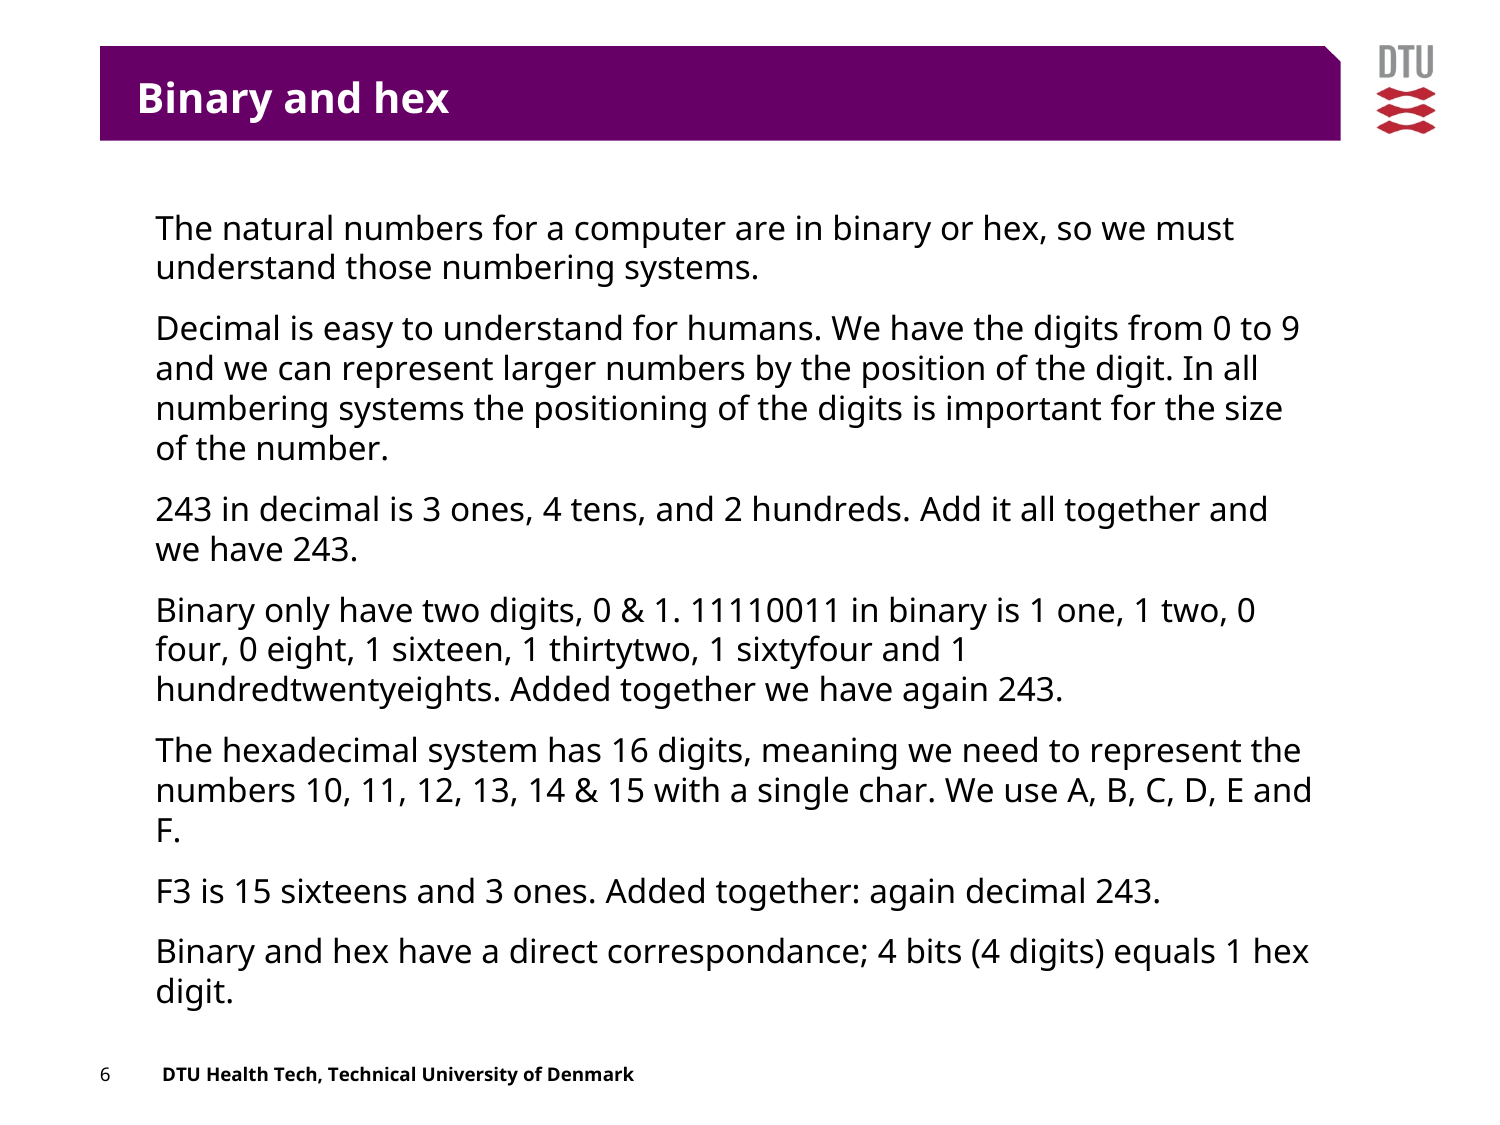

Binary and hex
The natural numbers for a computer are in binary or hex, so we must understand those numbering systems.
Decimal is easy to understand for humans. We have the digits from 0 to 9 and we can represent larger numbers by the position of the digit. In all numbering systems the positioning of the digits is important for the size of the number.
243 in decimal is 3 ones, 4 tens, and 2 hundreds. Add it all together and we have 243.
Binary only have two digits, 0 & 1. 11110011 in binary is 1 one, 1 two, 0 four, 0 eight, 1 sixteen, 1 thirtytwo, 1 sixtyfour and 1 hundredtwentyeights. Added together we have again 243.
The hexadecimal system has 16 digits, meaning we need to represent the numbers 10, 11, 12, 13, 14 & 15 with a single char. We use A, B, C, D, E and F.
F3 is 15 sixteens and 3 ones. Added together: again decimal 243.
Binary and hex have a direct correspondance; 4 bits (4 digits) equals 1 hex digit.